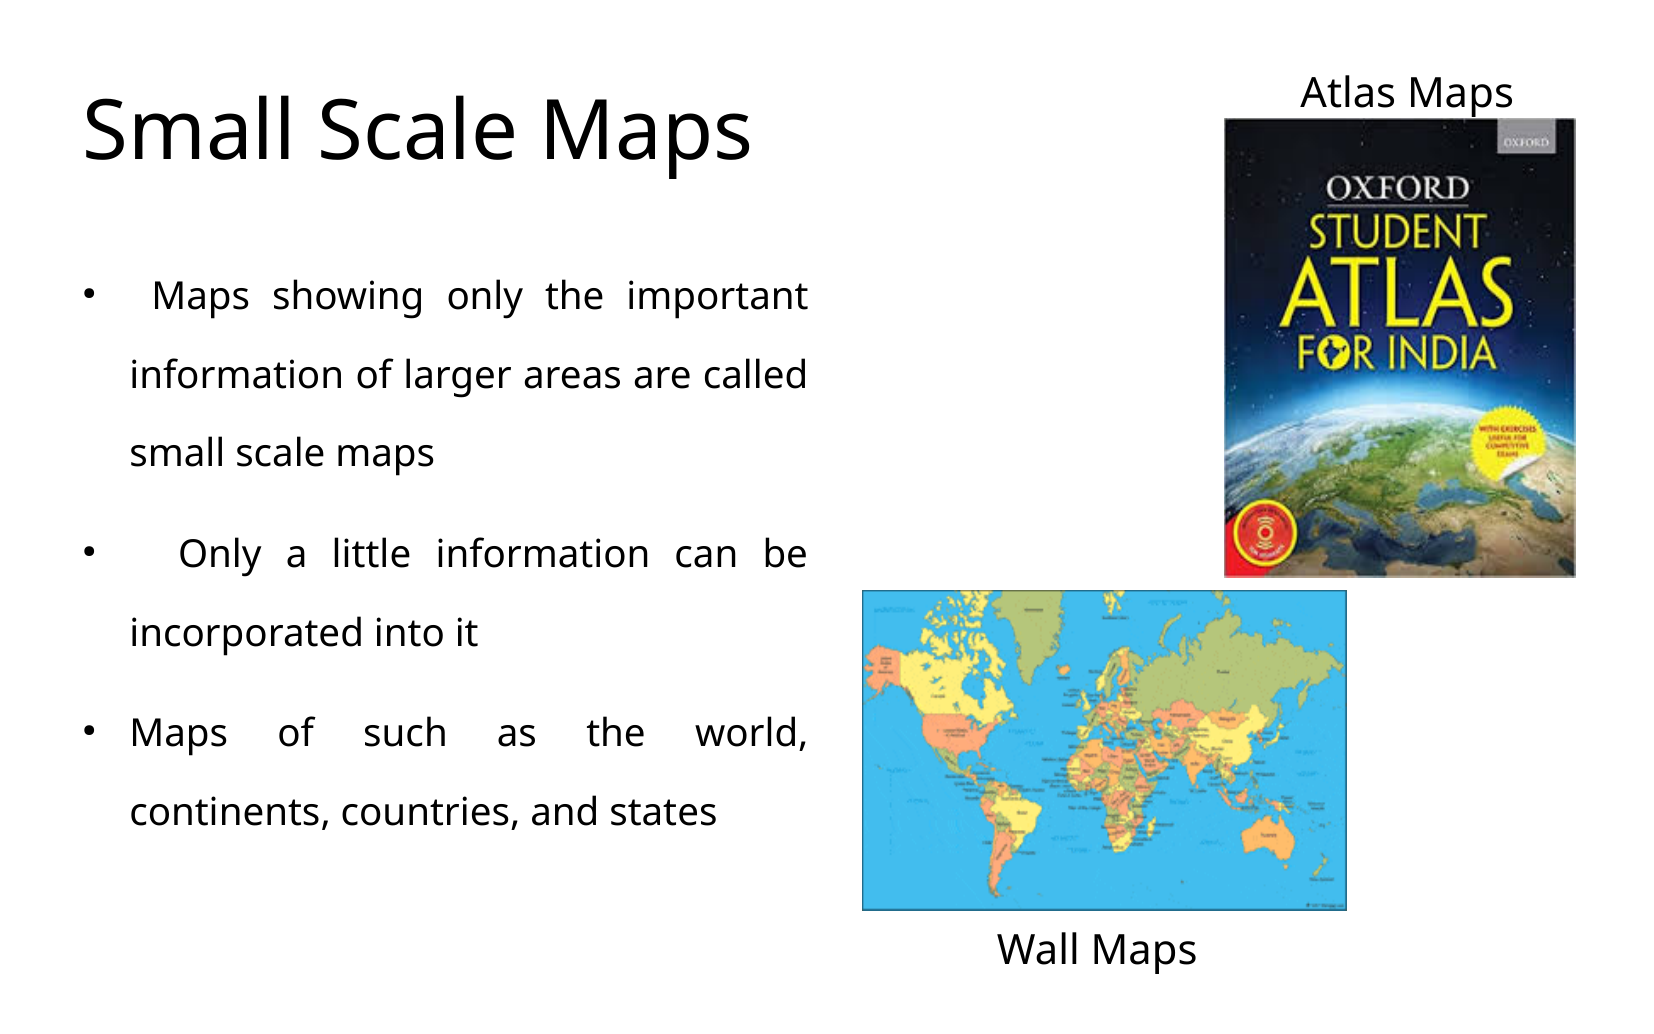

# Small Scale Maps‍
Atlas Maps
 Maps showing only the important information of larger areas are called small scale maps
 Only a little information can be incorporated into it
Maps of such as the world, continents, countries, and states
Wall Maps‍